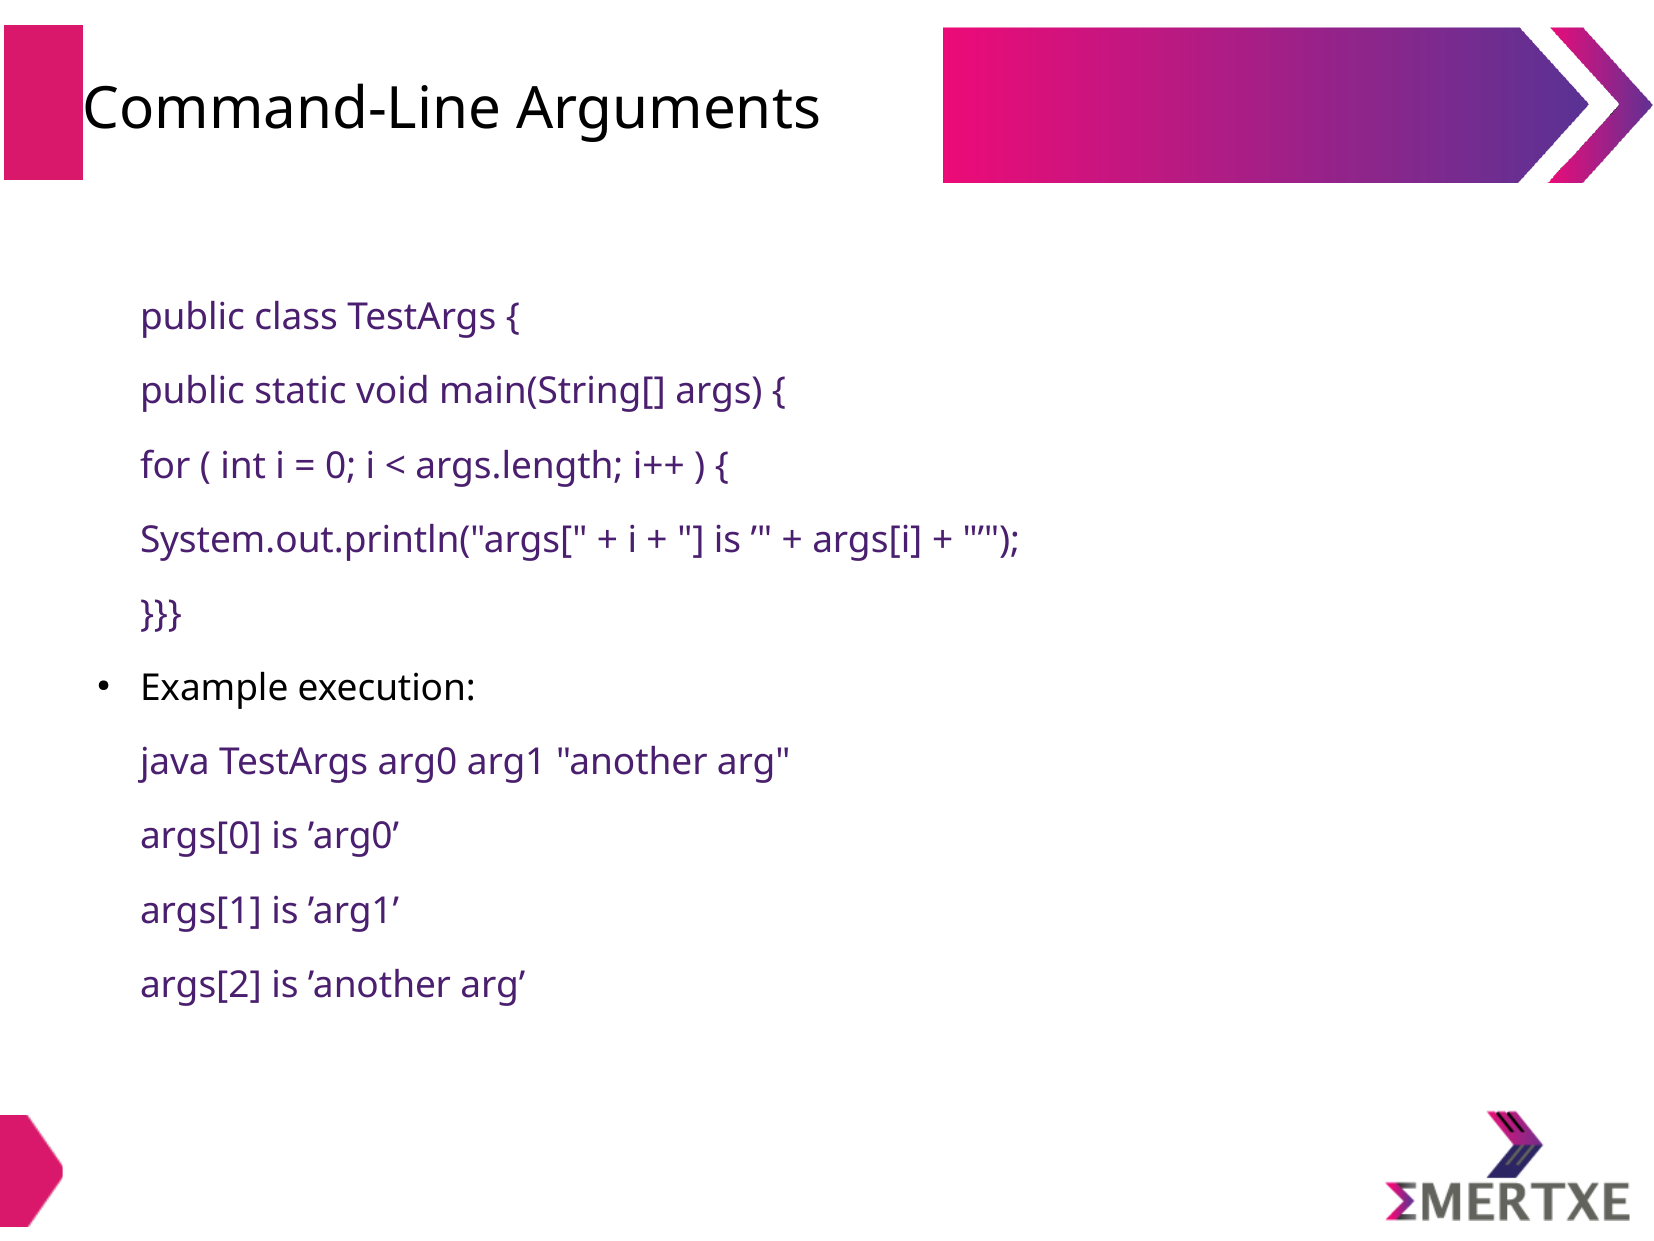

# Command-Line Arguments
public class TestArgs {
public static void main(String[] args) {
for ( int i = 0; i < args.length; i++ ) {
System.out.println("args[" + i + "] is ’" + args[i] + "’");
}}}
Example execution:
java TestArgs arg0 arg1 "another arg"
args[0] is ’arg0’
args[1] is ’arg1’
args[2] is ’another arg’